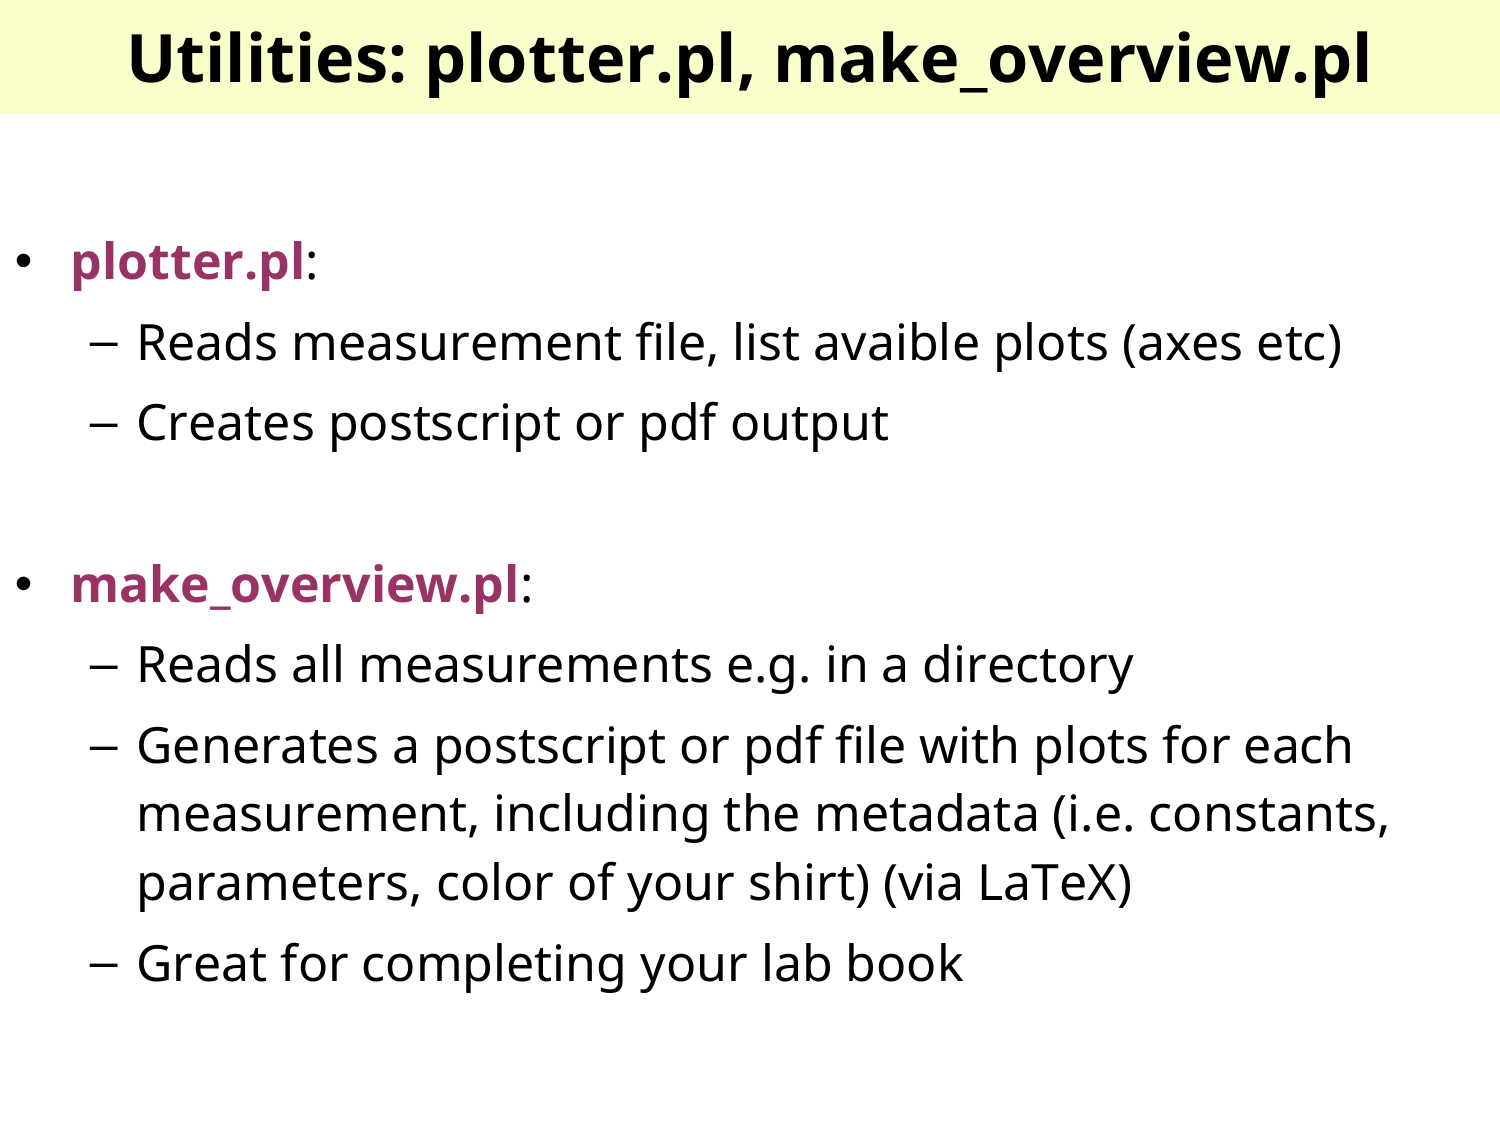

# Utilities: plotter.pl, make_overview.pl
plotter.pl:
Reads measurement file, list avaible plots (axes etc)
Creates postscript or pdf output
make_overview.pl:
Reads all measurements e.g. in a directory
Generates a postscript or pdf file with plots for each measurement, including the metadata (i.e. constants, parameters, color of your shirt) (via LaTeX)
Great for completing your lab book